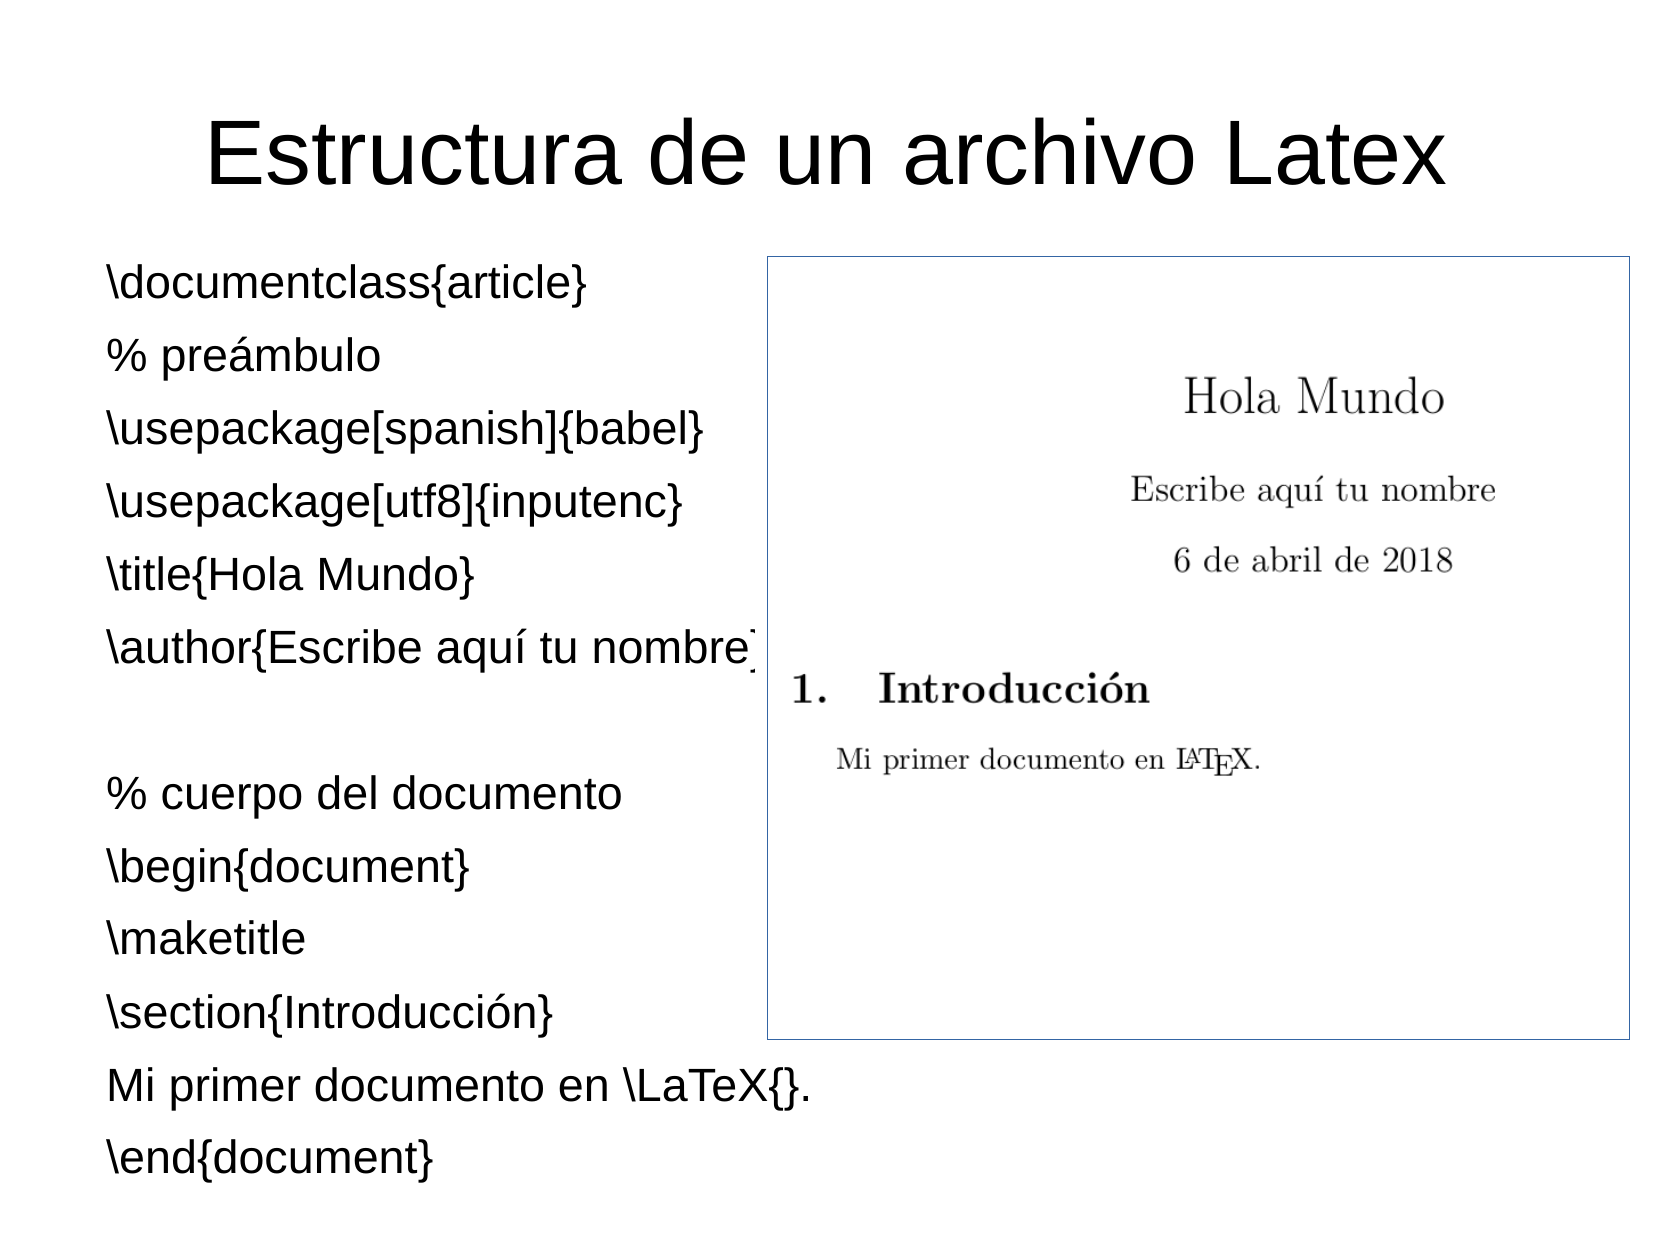

# Estructura de un archivo Latex
\documentclass{article}
% preámbulo
\usepackage[spanish]{babel}
\usepackage[utf8]{inputenc}
\title{Hola Mundo}
\author{Escribe aquí tu nombre}
% cuerpo del documento
\begin{document}
\maketitle
\section{Introducción}
Mi primer documento en \LaTeX{}.
\end{document}